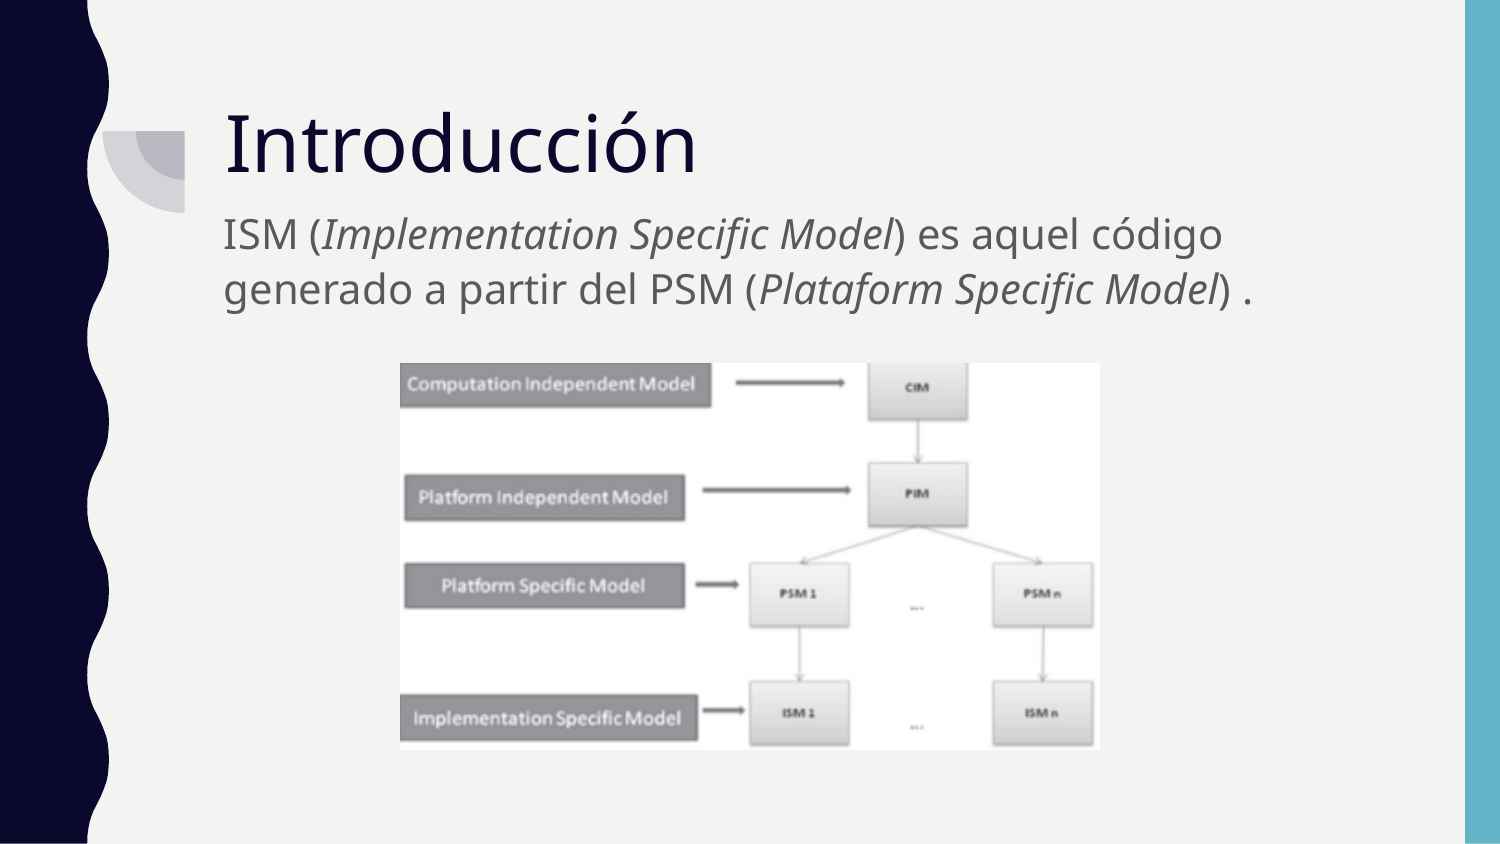

# Introducción
ISM (Implementation Specific Model) es aquel código generado a partir del PSM (Plataform Specific Model) .